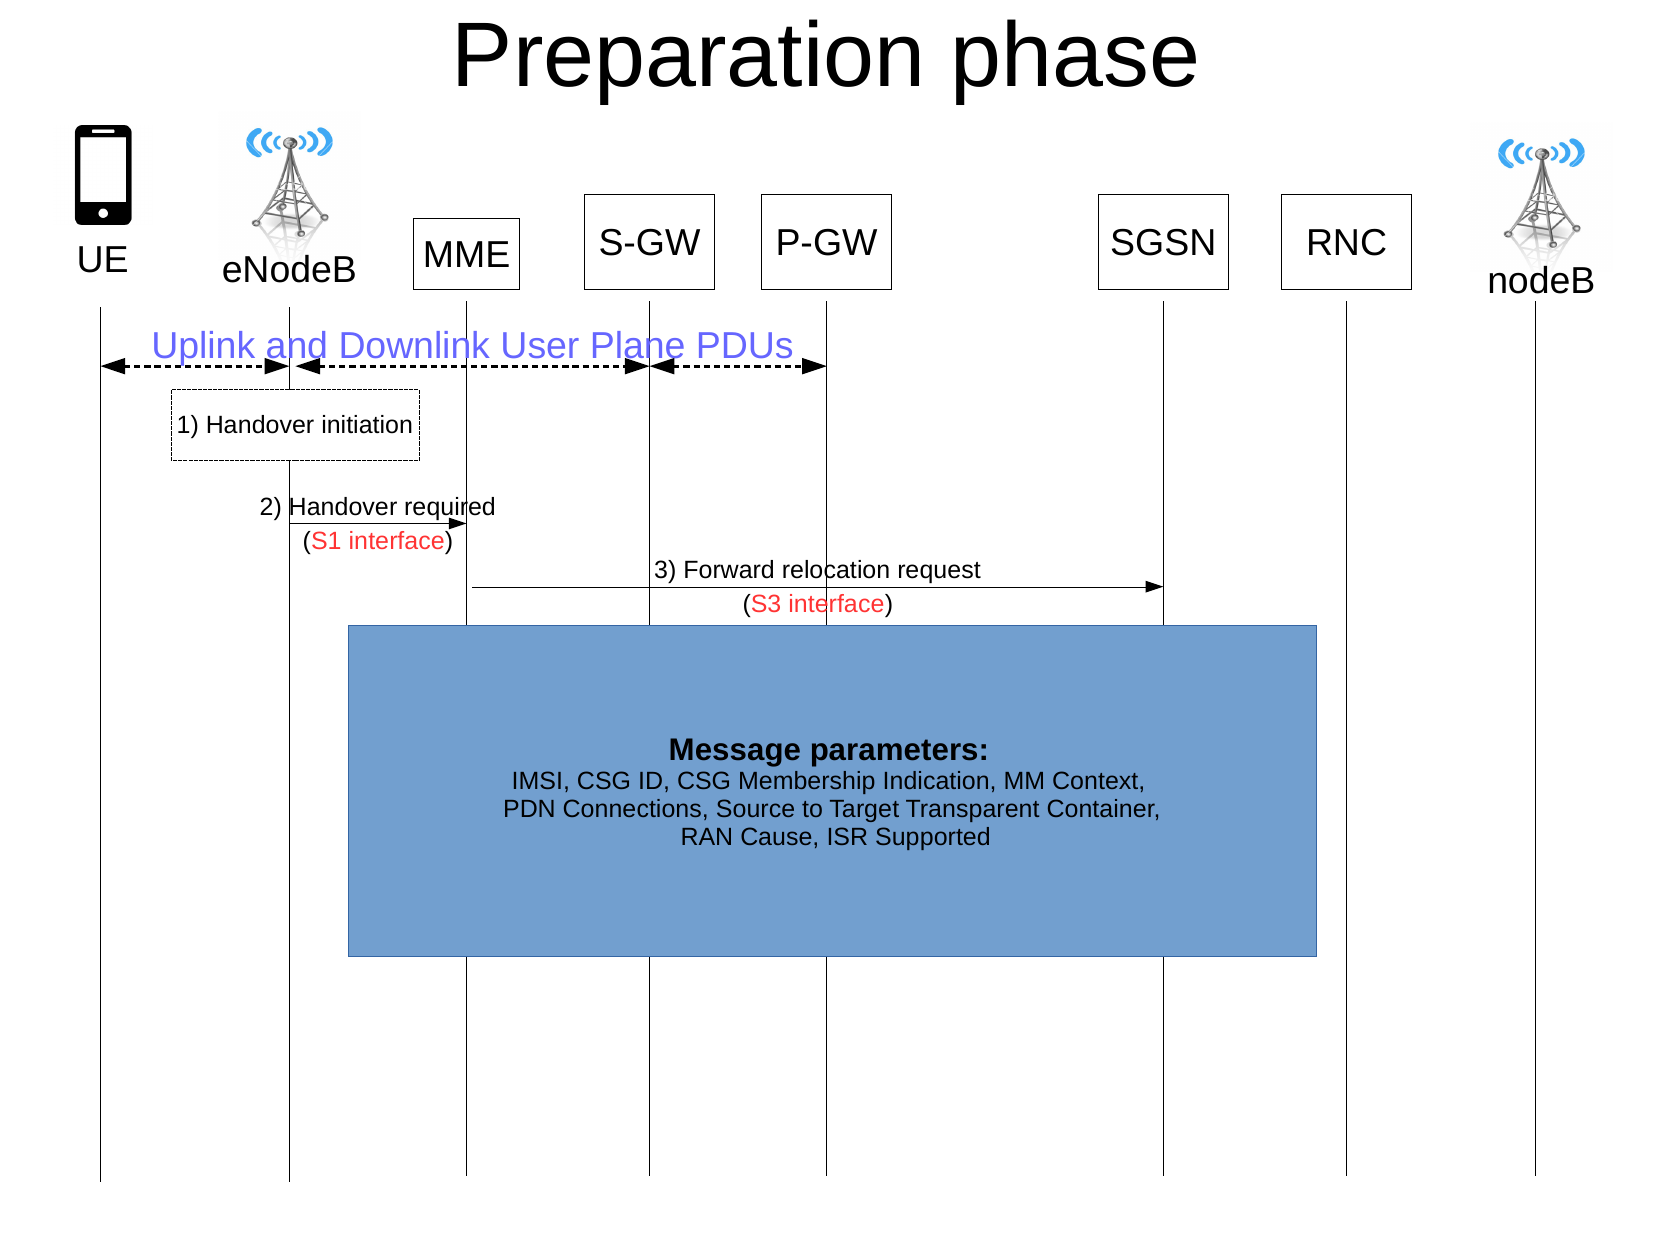

# Preparation phase
eNodeB
nodeB
UE
S-GW
P-GW
SGSN
RNC
MME
Uplink and Downlink User Plane PDUs
1) Handover initiation
2) Handover required
(S1 interface)
3) Forward relocation request
(S3 interface)
Message parameters:
IMSI, CSG ID, CSG Membership Indication, MM Context,
PDN Connections, Source to Target Transparent Container,
 RAN Cause, ISR Supported